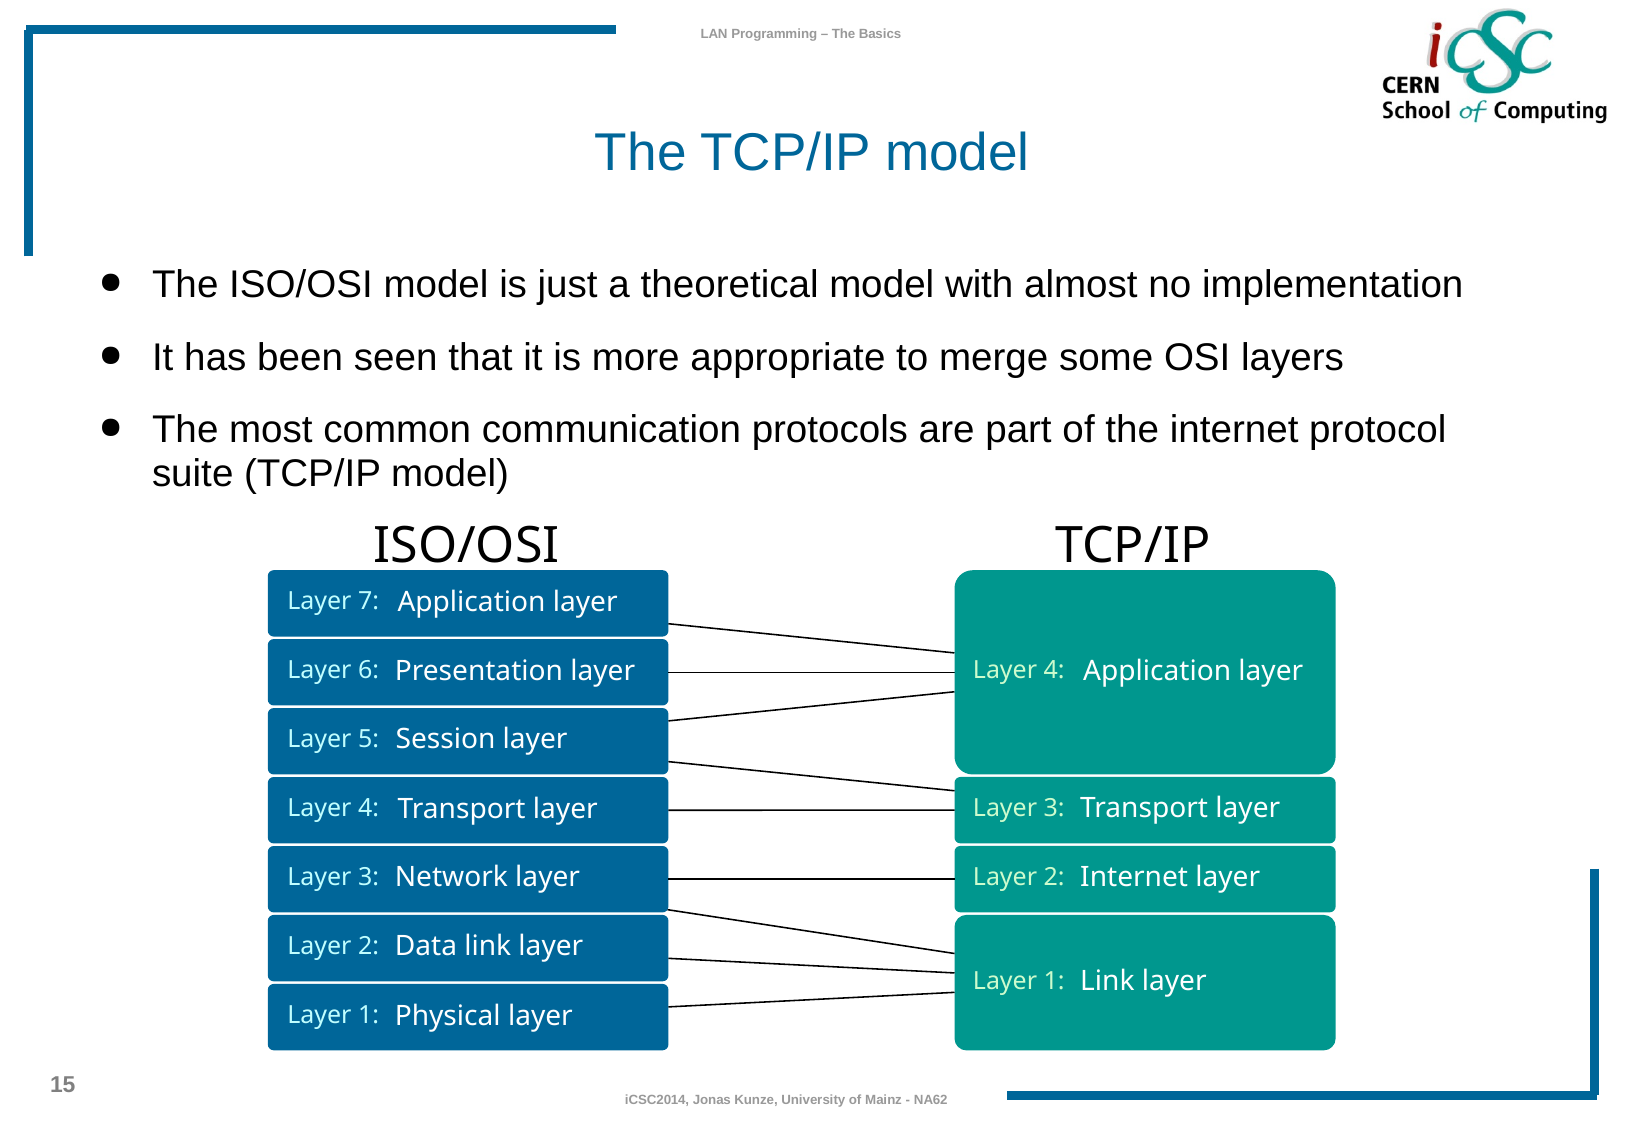

# The TCP/IP model
The ISO/OSI model is just a theoretical model with almost no implementation
It has been seen that it is more appropriate to merge some OSI layers
The most common communication protocols are part of the internet protocol suite (TCP/IP model)